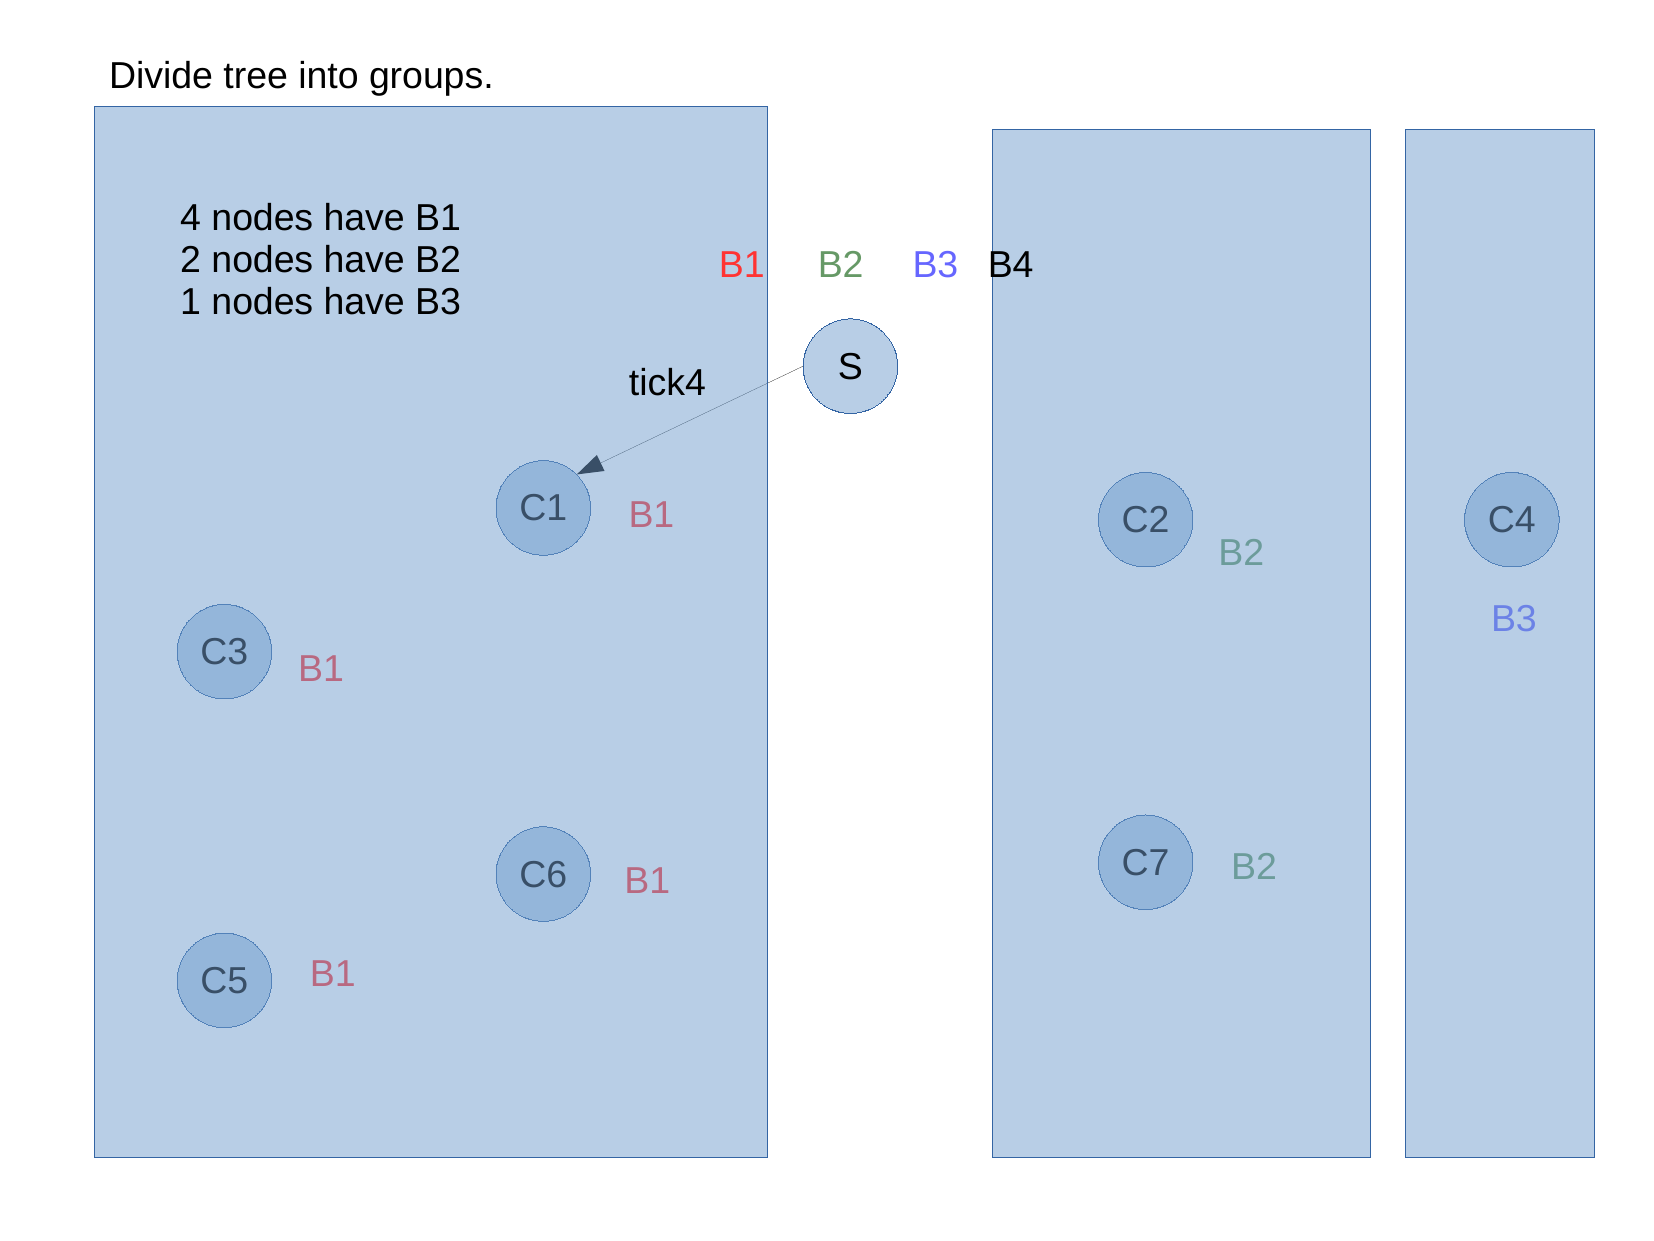

Divide tree into groups.
4 nodes have B1
2 nodes have B2
1 nodes have B3
B1
B2
B3
B4
S
tick4
C1
C2
C4
B1
B2
B3
C3
B1
C7
C6
B2
B1
C5
B1